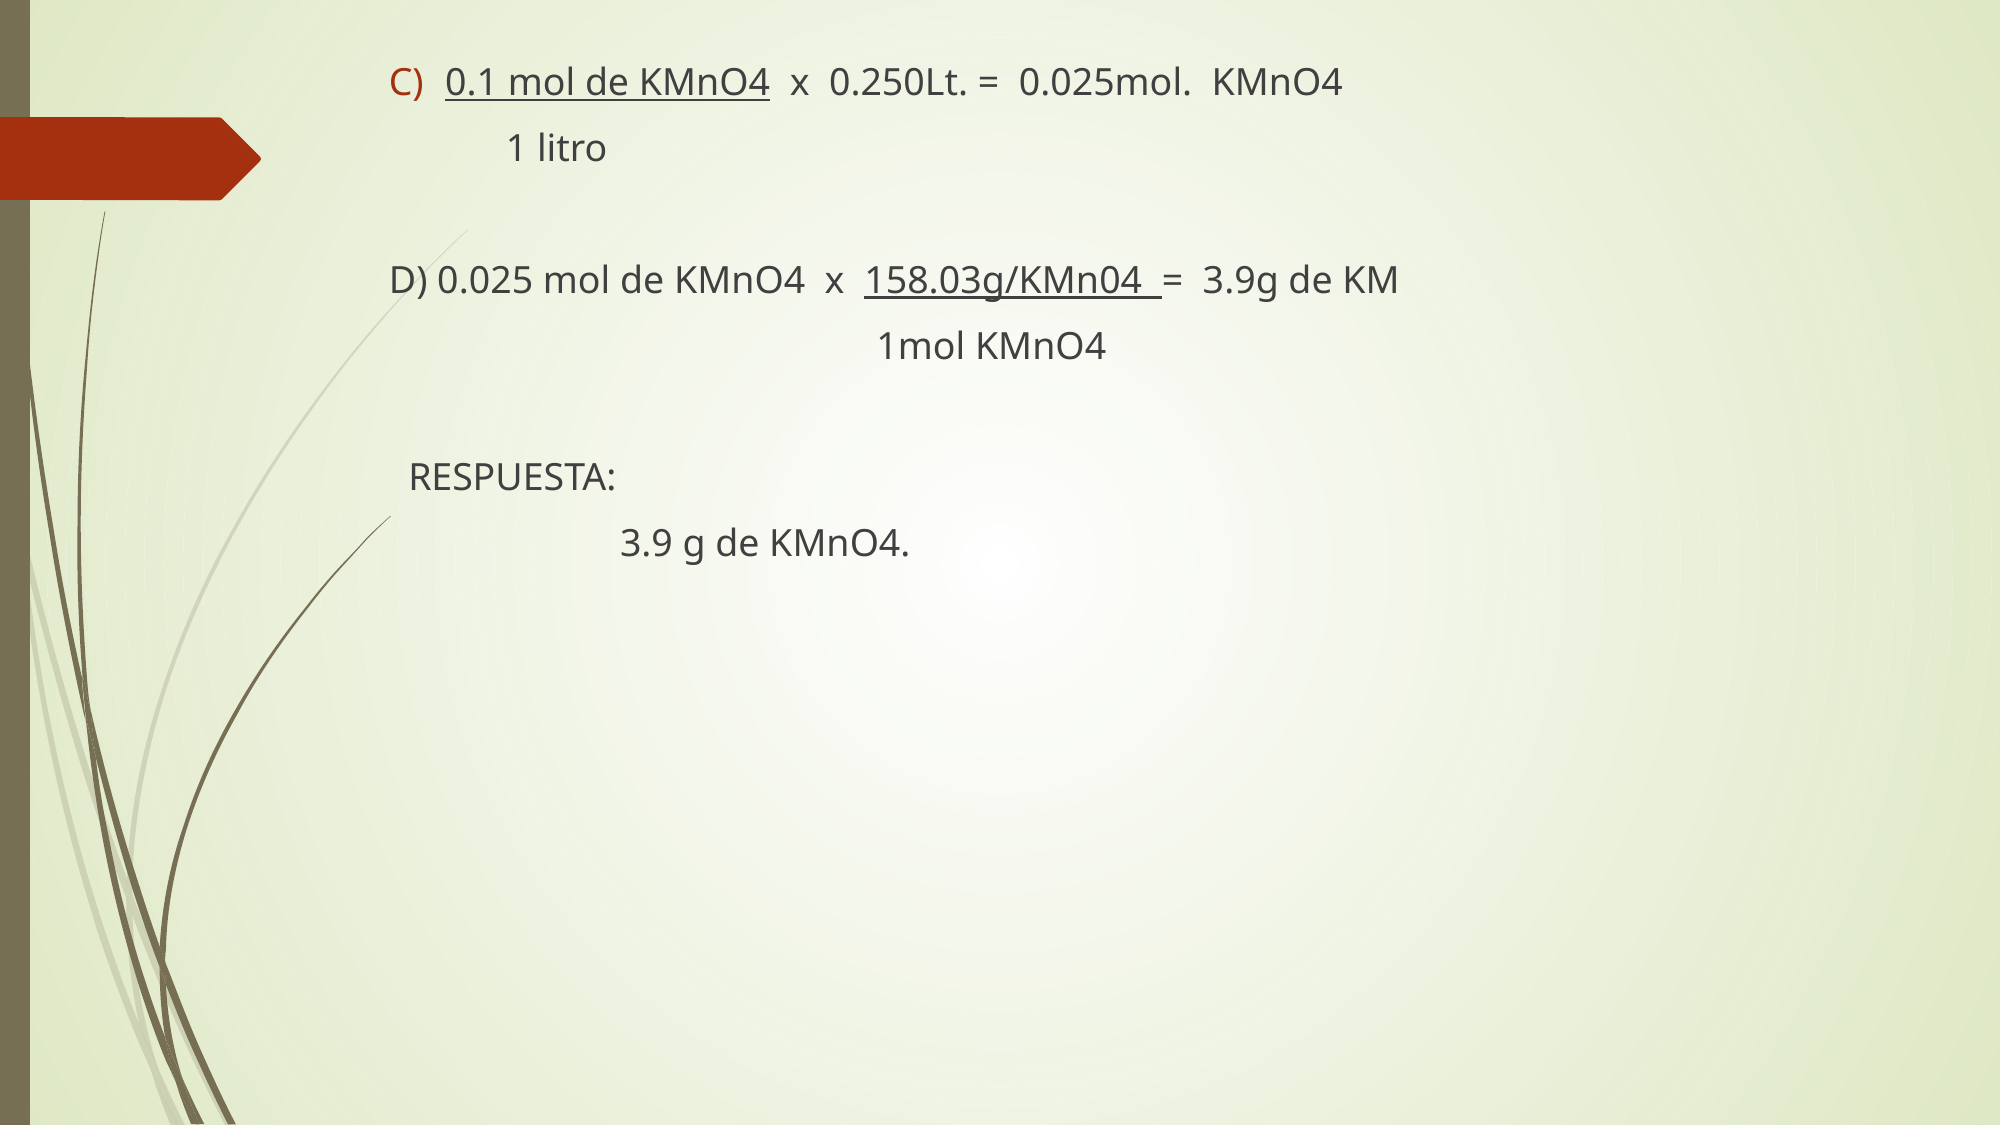

# 0.1 mol de KMnO4 x 0.250Lt. = 0.025mol. KMnO4
 1 litro
D) 0.025 mol de KMnO4 x 158.03g/KMn04 = 3.9g de KM
 1mol KMnO4
 RESPUESTA:
	 3.9 g de KMnO4.